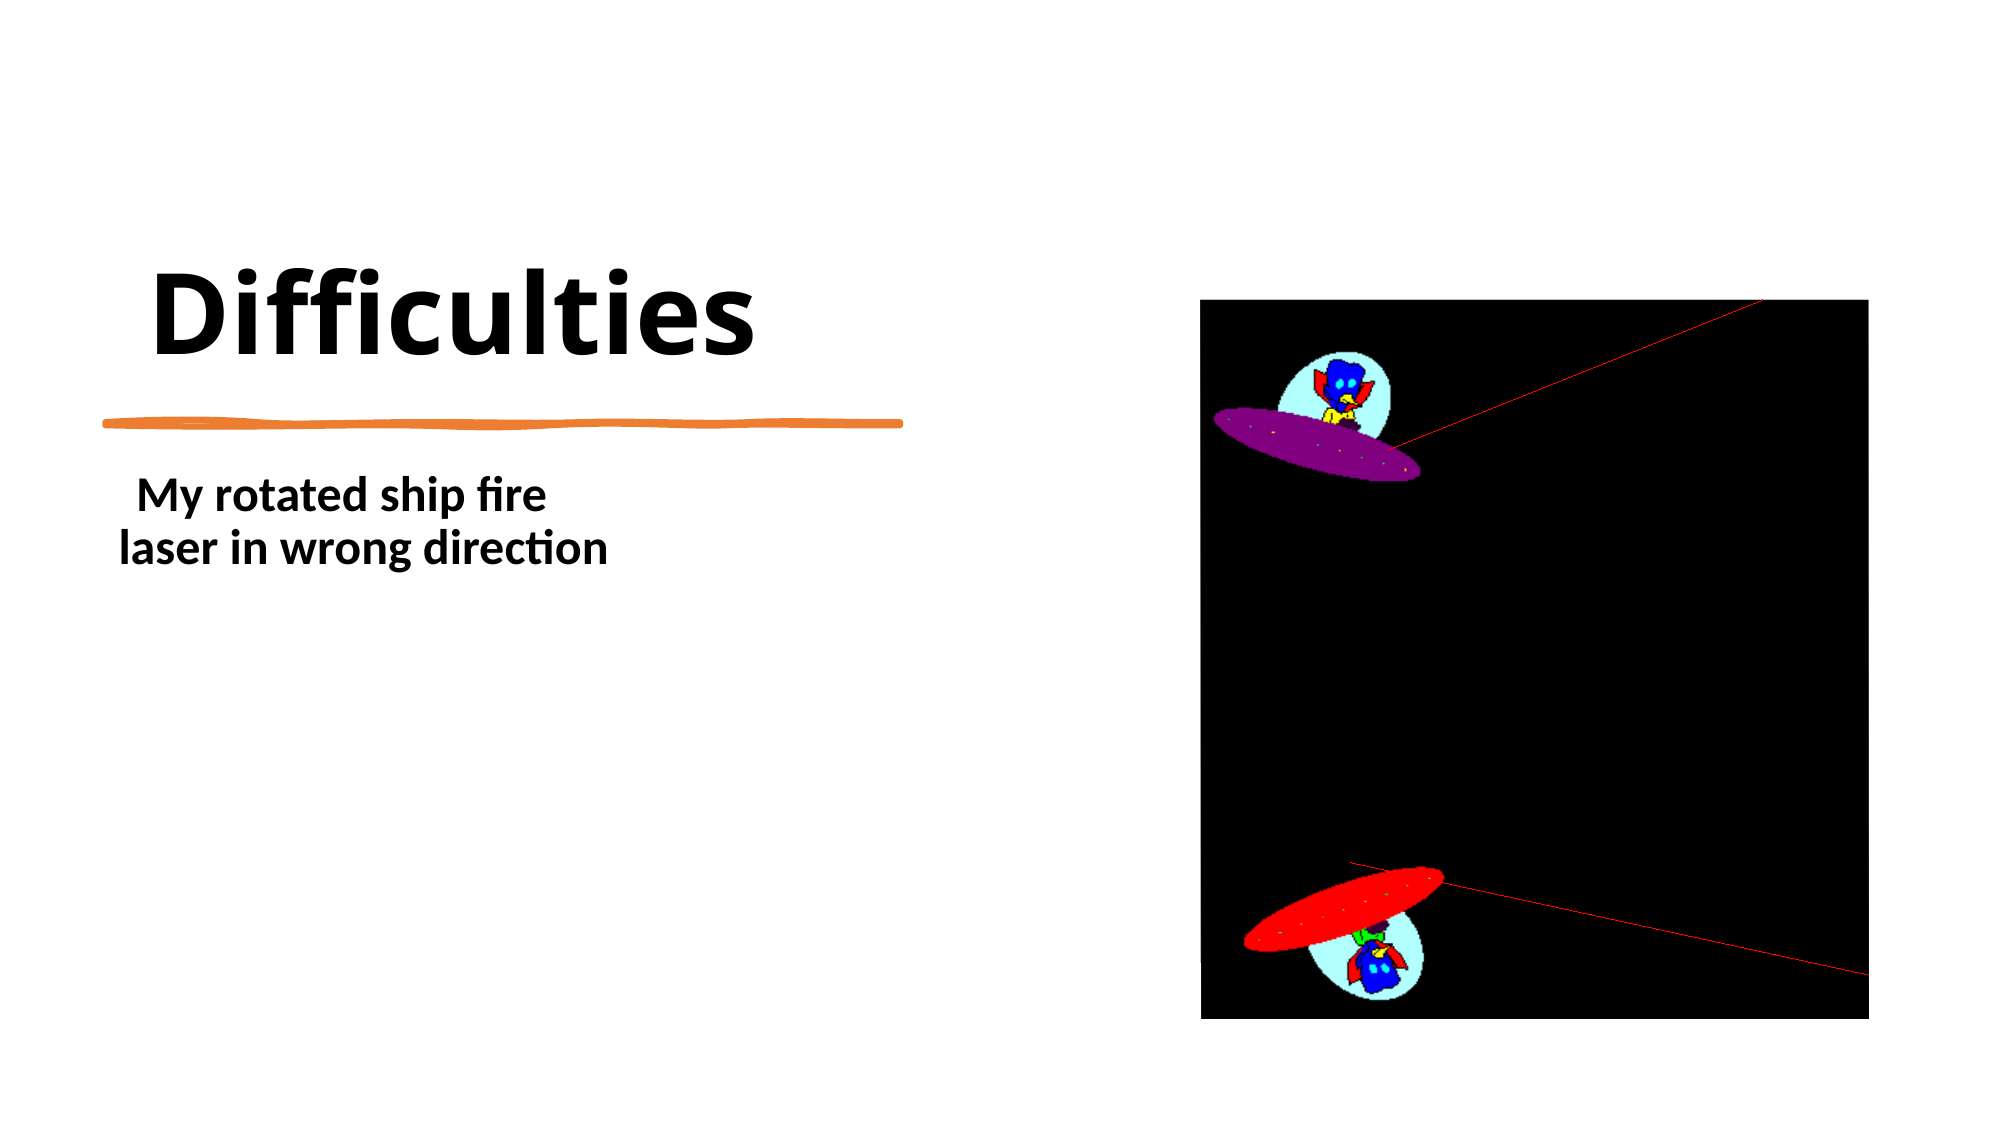

# Difficulties
My rotated ship fire laser in wrong direction